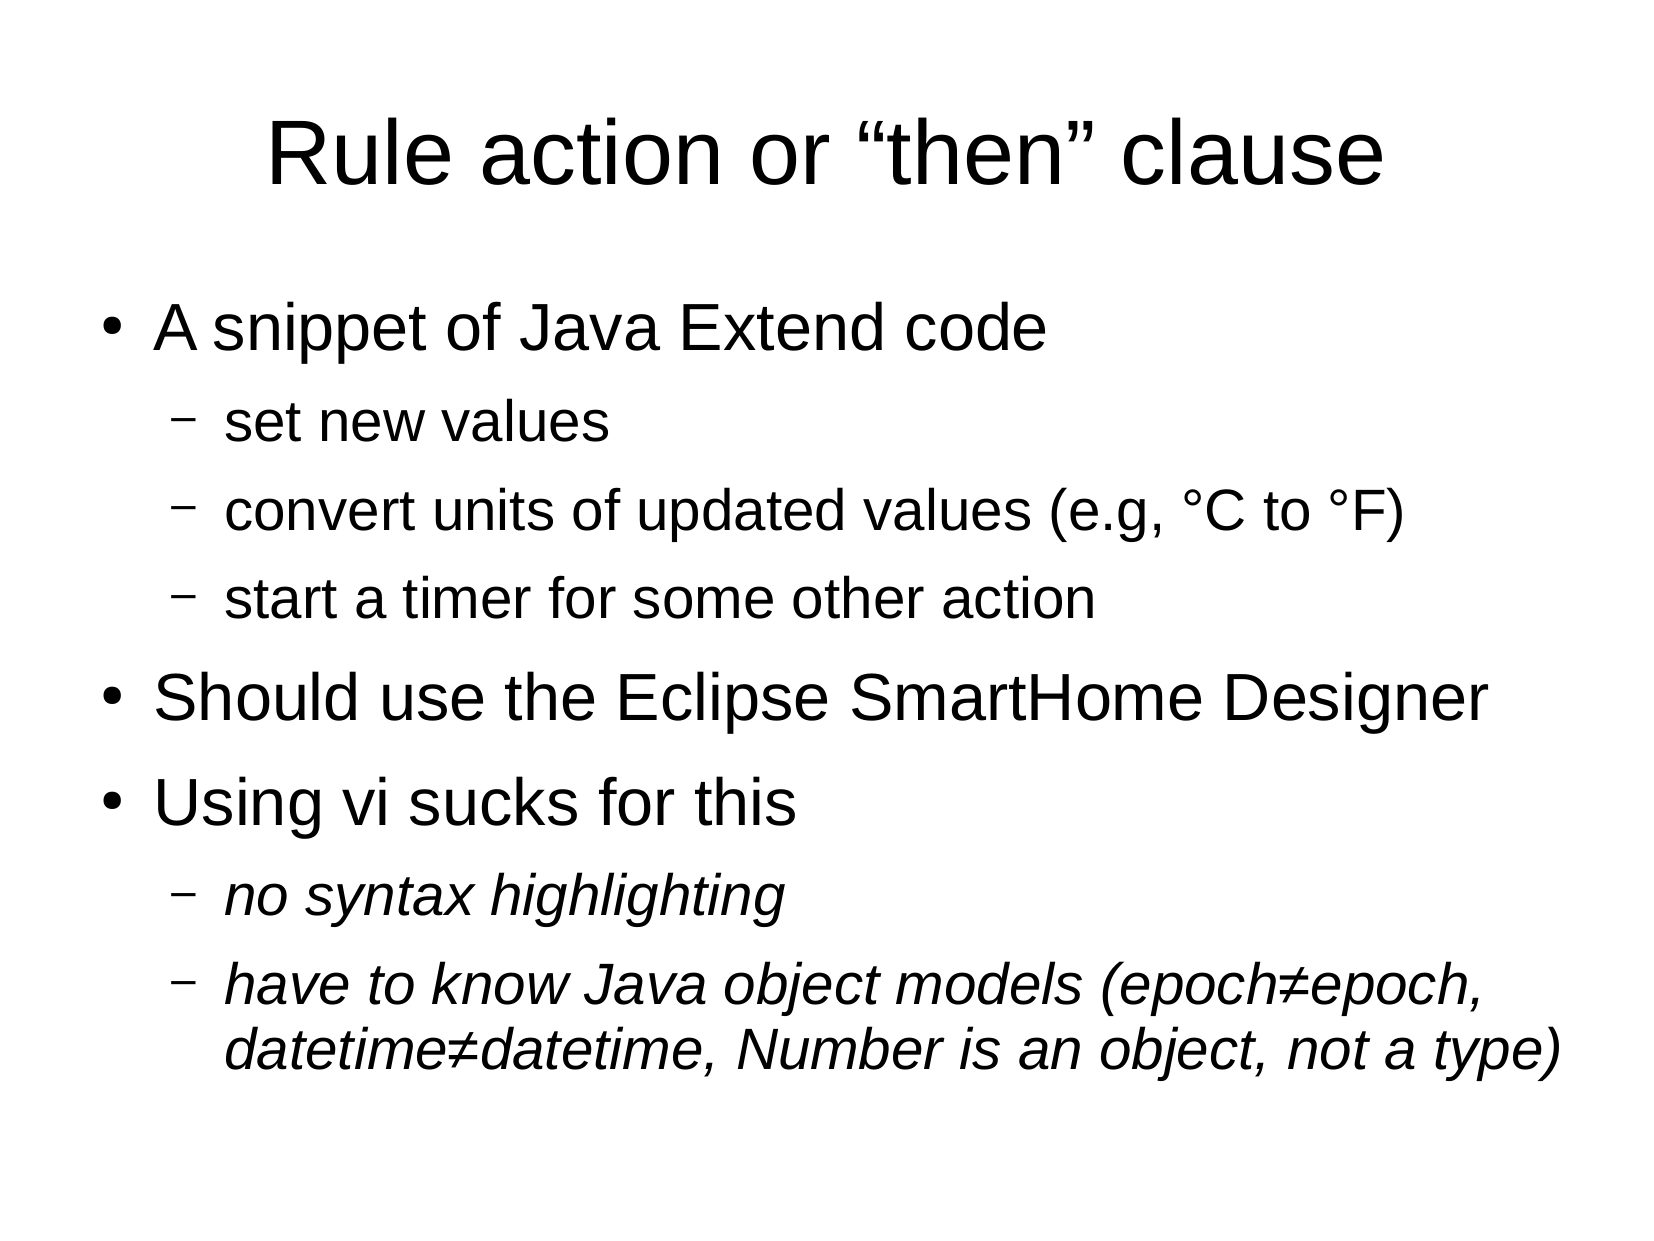

# Rule action or “then” clause
A snippet of Java Extend code
set new values
convert units of updated values (e.g, °C to °F)
start a timer for some other action
Should use the Eclipse SmartHome Designer
Using vi sucks for this
no syntax highlighting
have to know Java object models (epoch≠epoch, datetime≠datetime, Number is an object, not a type)